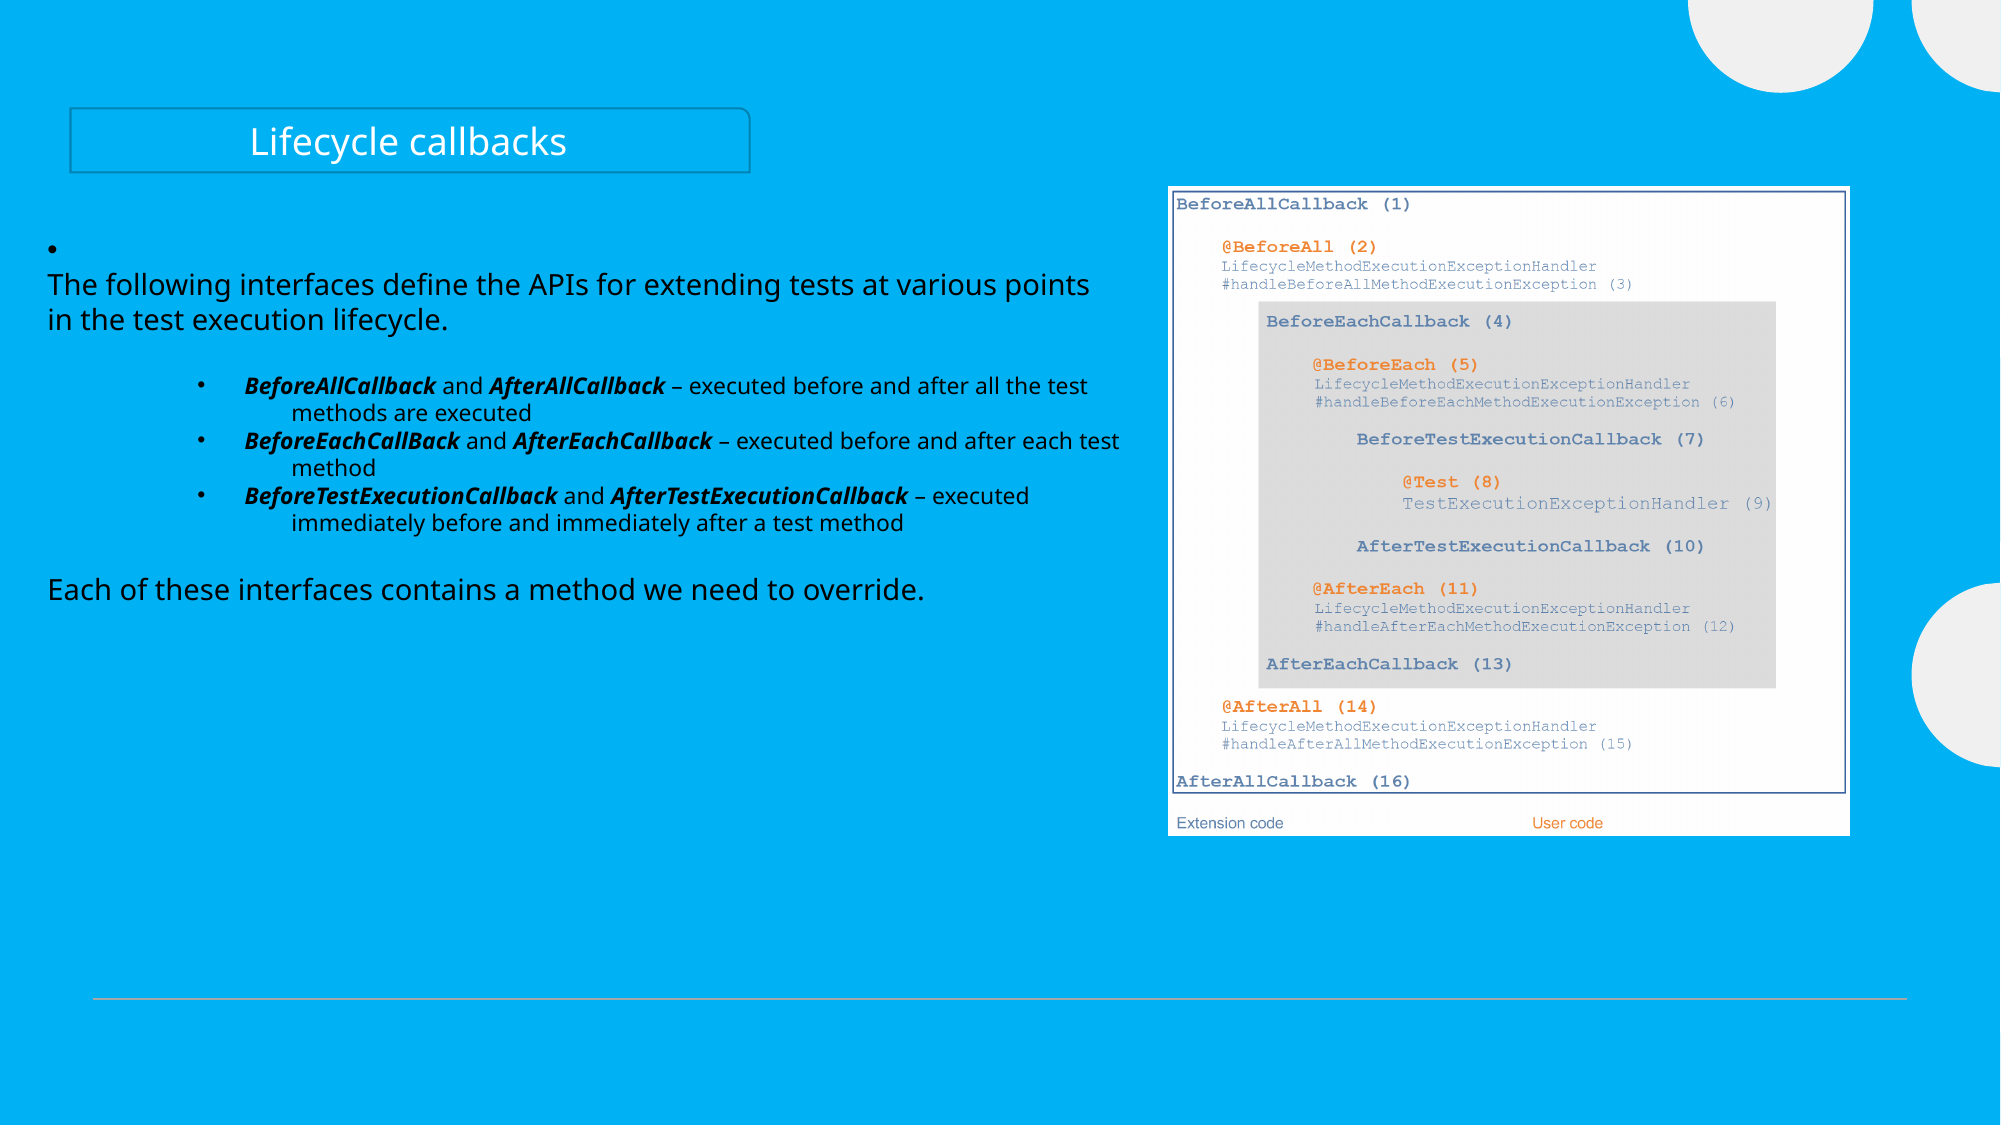

Lifecycle callbacks
The following interfaces define the APIs for extending tests at various points in the test execution lifecycle.
BeforeAllCallback and AfterAllCallback – executed before and after all the test methods are executed
BeforeEachCallBack and AfterEachCallback – executed before and after each test method
BeforeTestExecutionCallback and AfterTestExecutionCallback – executed immediately before and immediately after a test method
Each of these interfaces contains a method we need to override.